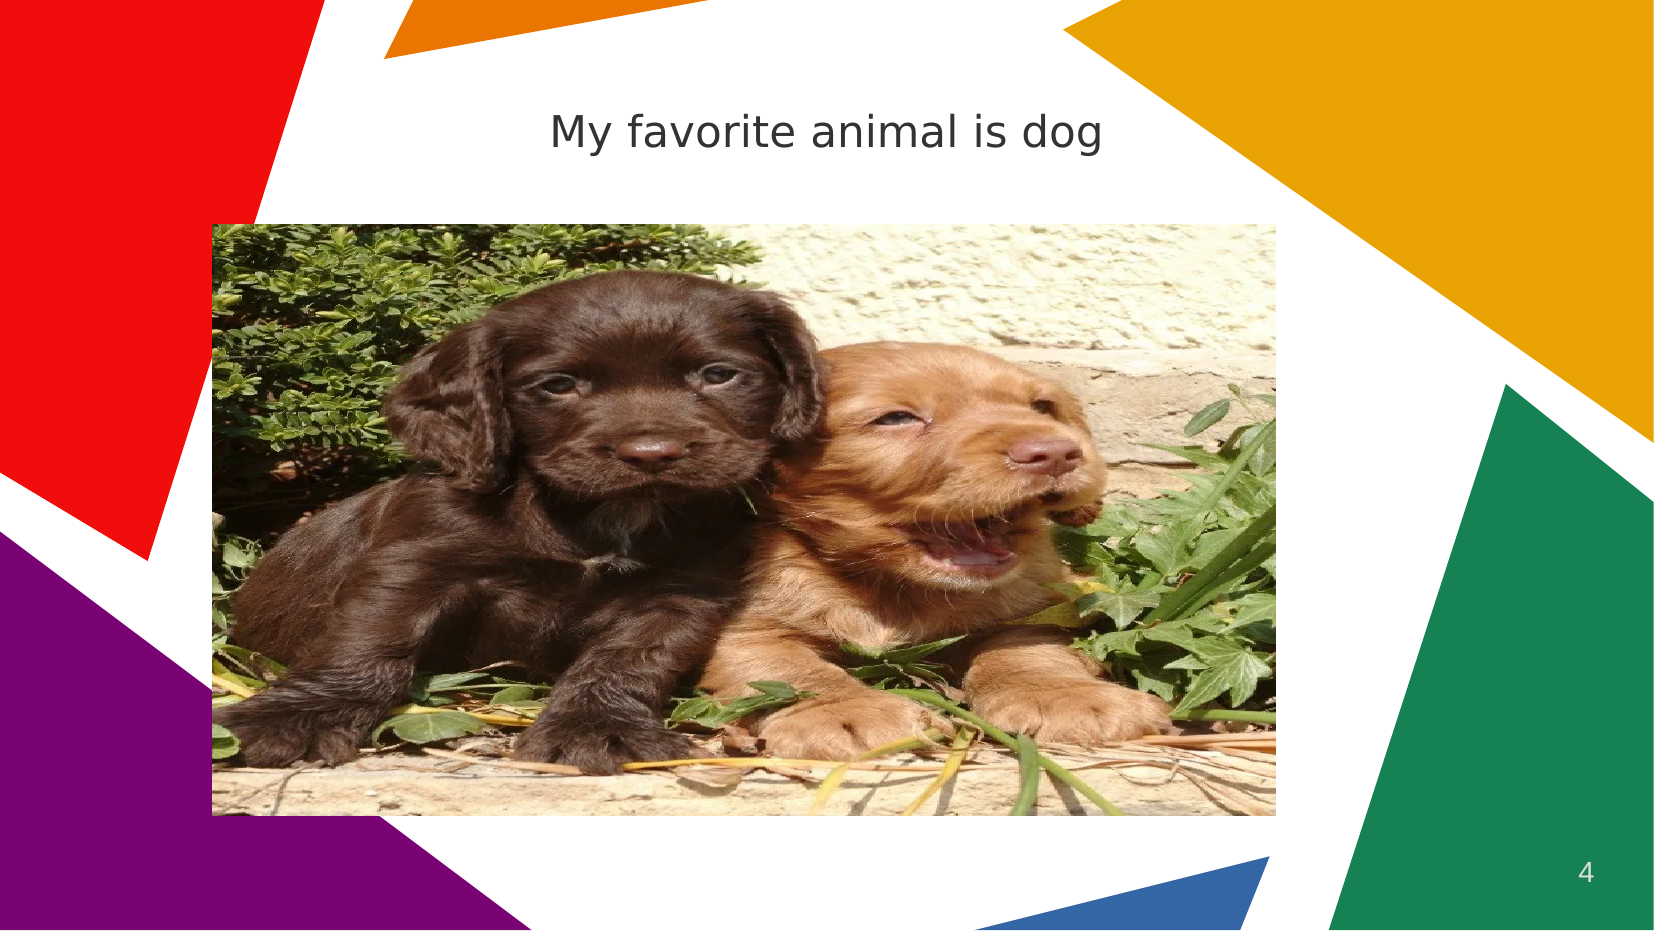

# My favorite animal is dog
4